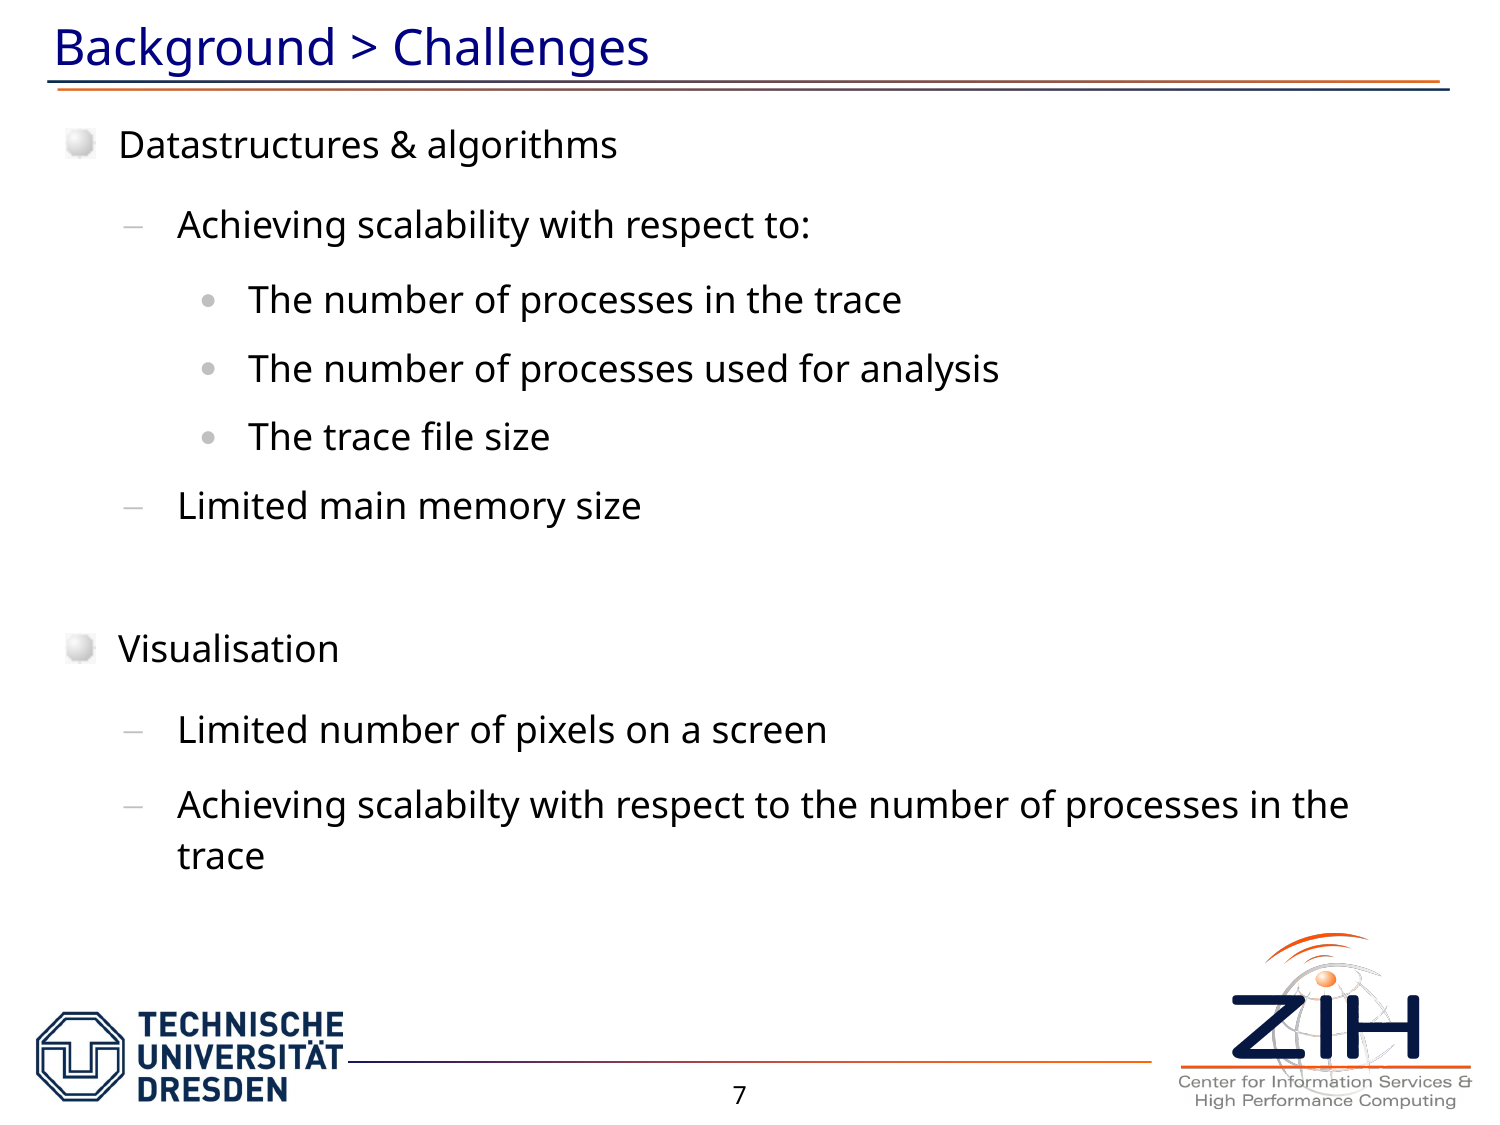

# Background > Challenges
Datastructures & algorithms
Achieving scalability with respect to:
The number of processes in the trace
The number of processes used for analysis
The trace file size
Limited main memory size
Visualisation
Limited number of pixels on a screen
Achieving scalabilty with respect to the number of processes in the trace
7